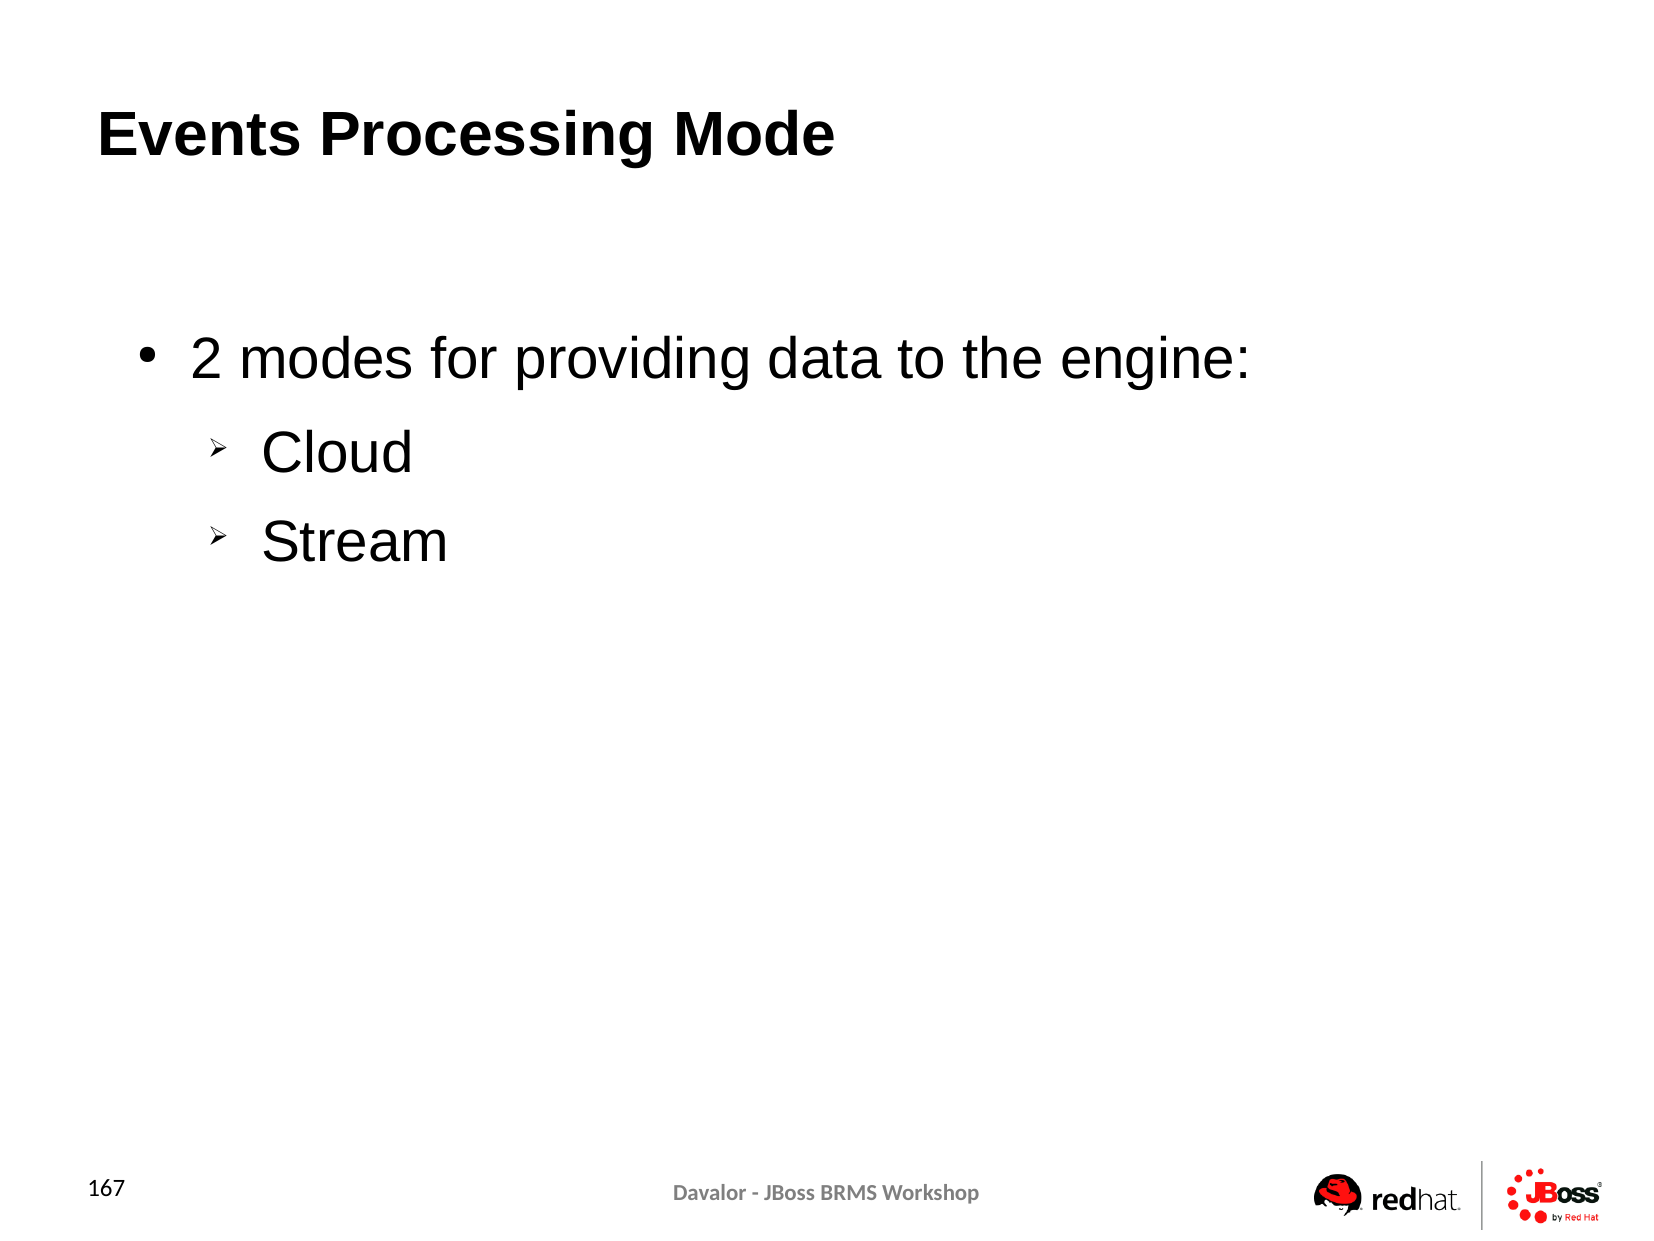

# Events Processing Mode
2 modes for providing data to the engine:
Cloud
Stream